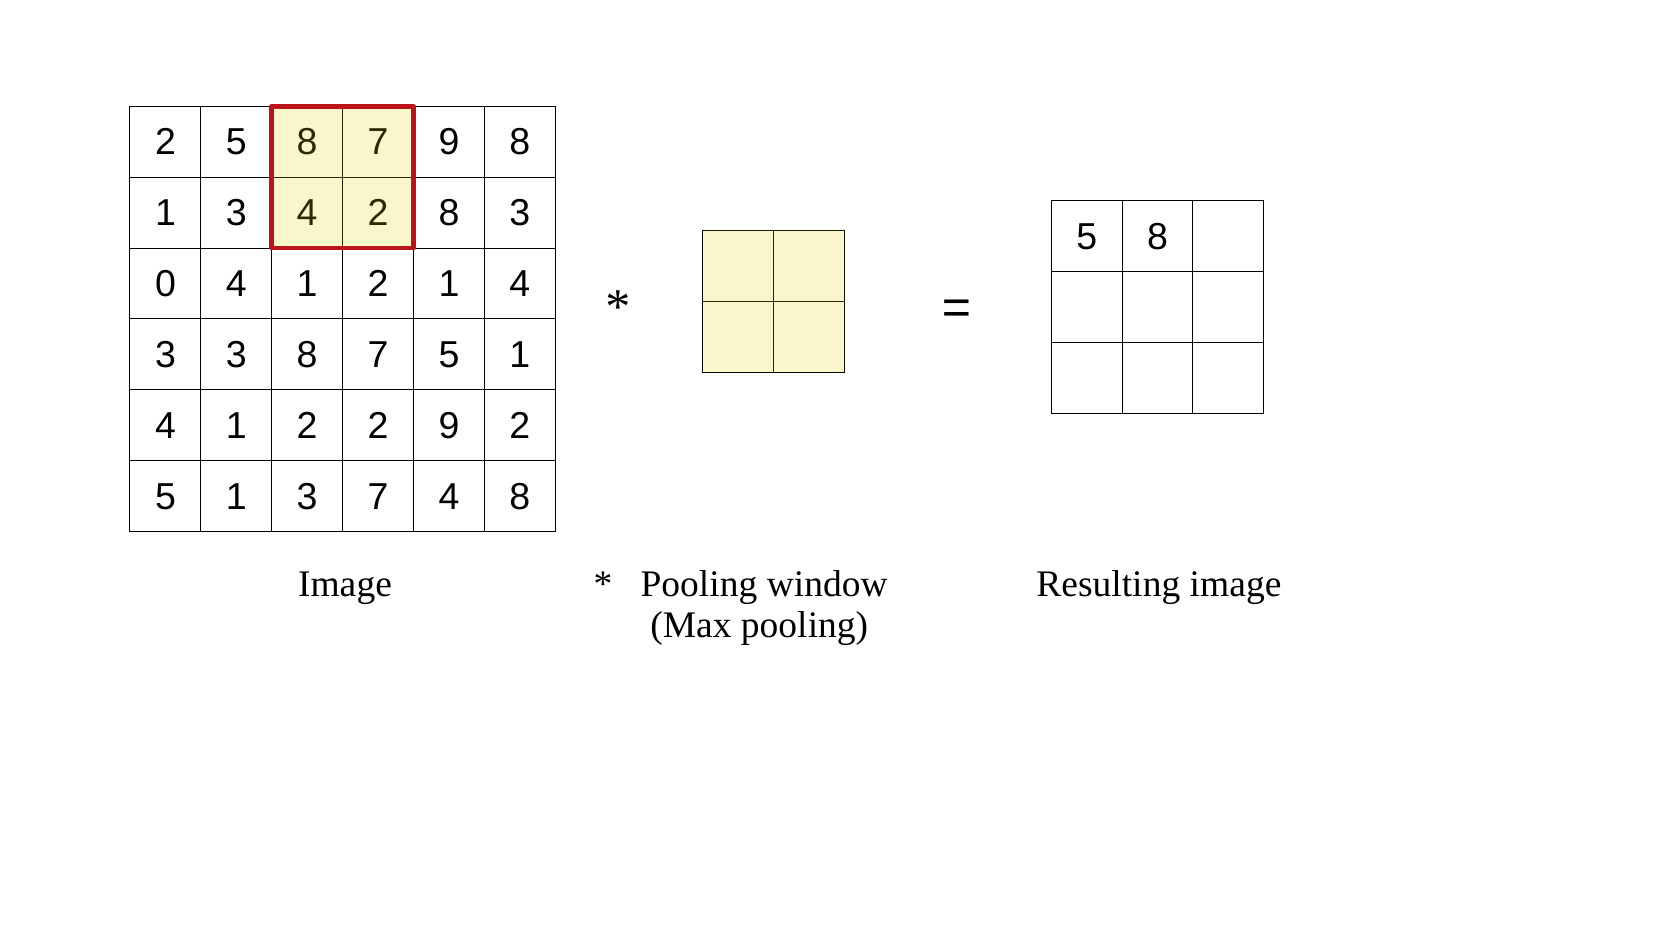

2
5
8
8
7
8
9
8
8
1
3
4
8
2
8
8
8
3
5
8
0
4
1
8
2
8
1
8
4
*
=
3
3
8
7
5
1
4
1
2
2
9
2
5
1
3
7
4
8
Image 		* Pooling window			Resulting image
			 	 (Max pooling)